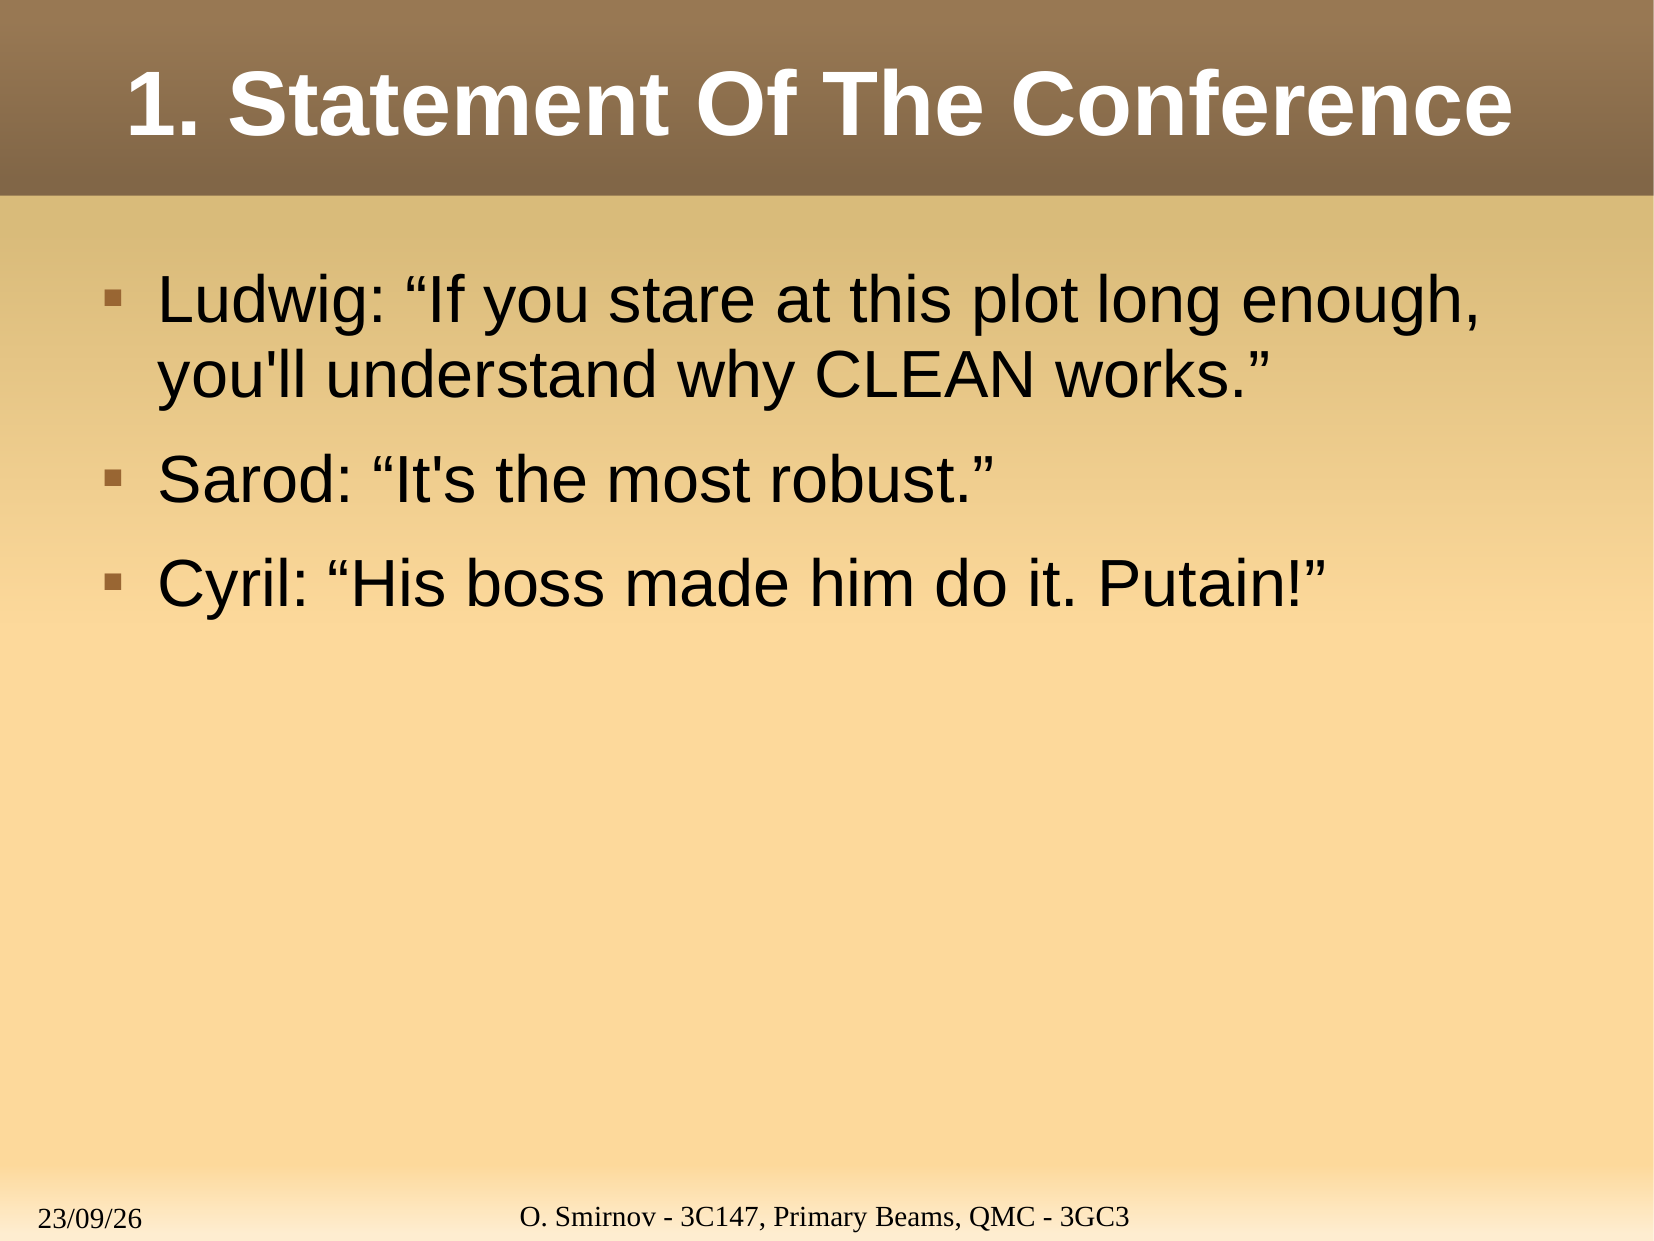

# 1. Statement Of The Conference
Ludwig: “If you stare at this plot long enough, you'll understand why CLEAN works.”
Sarod: “It's the most robust.”
Cyril: “His boss made him do it. Putain!”
O. Smirnov - 3C147, Primary Beams, QMC - 3GC3